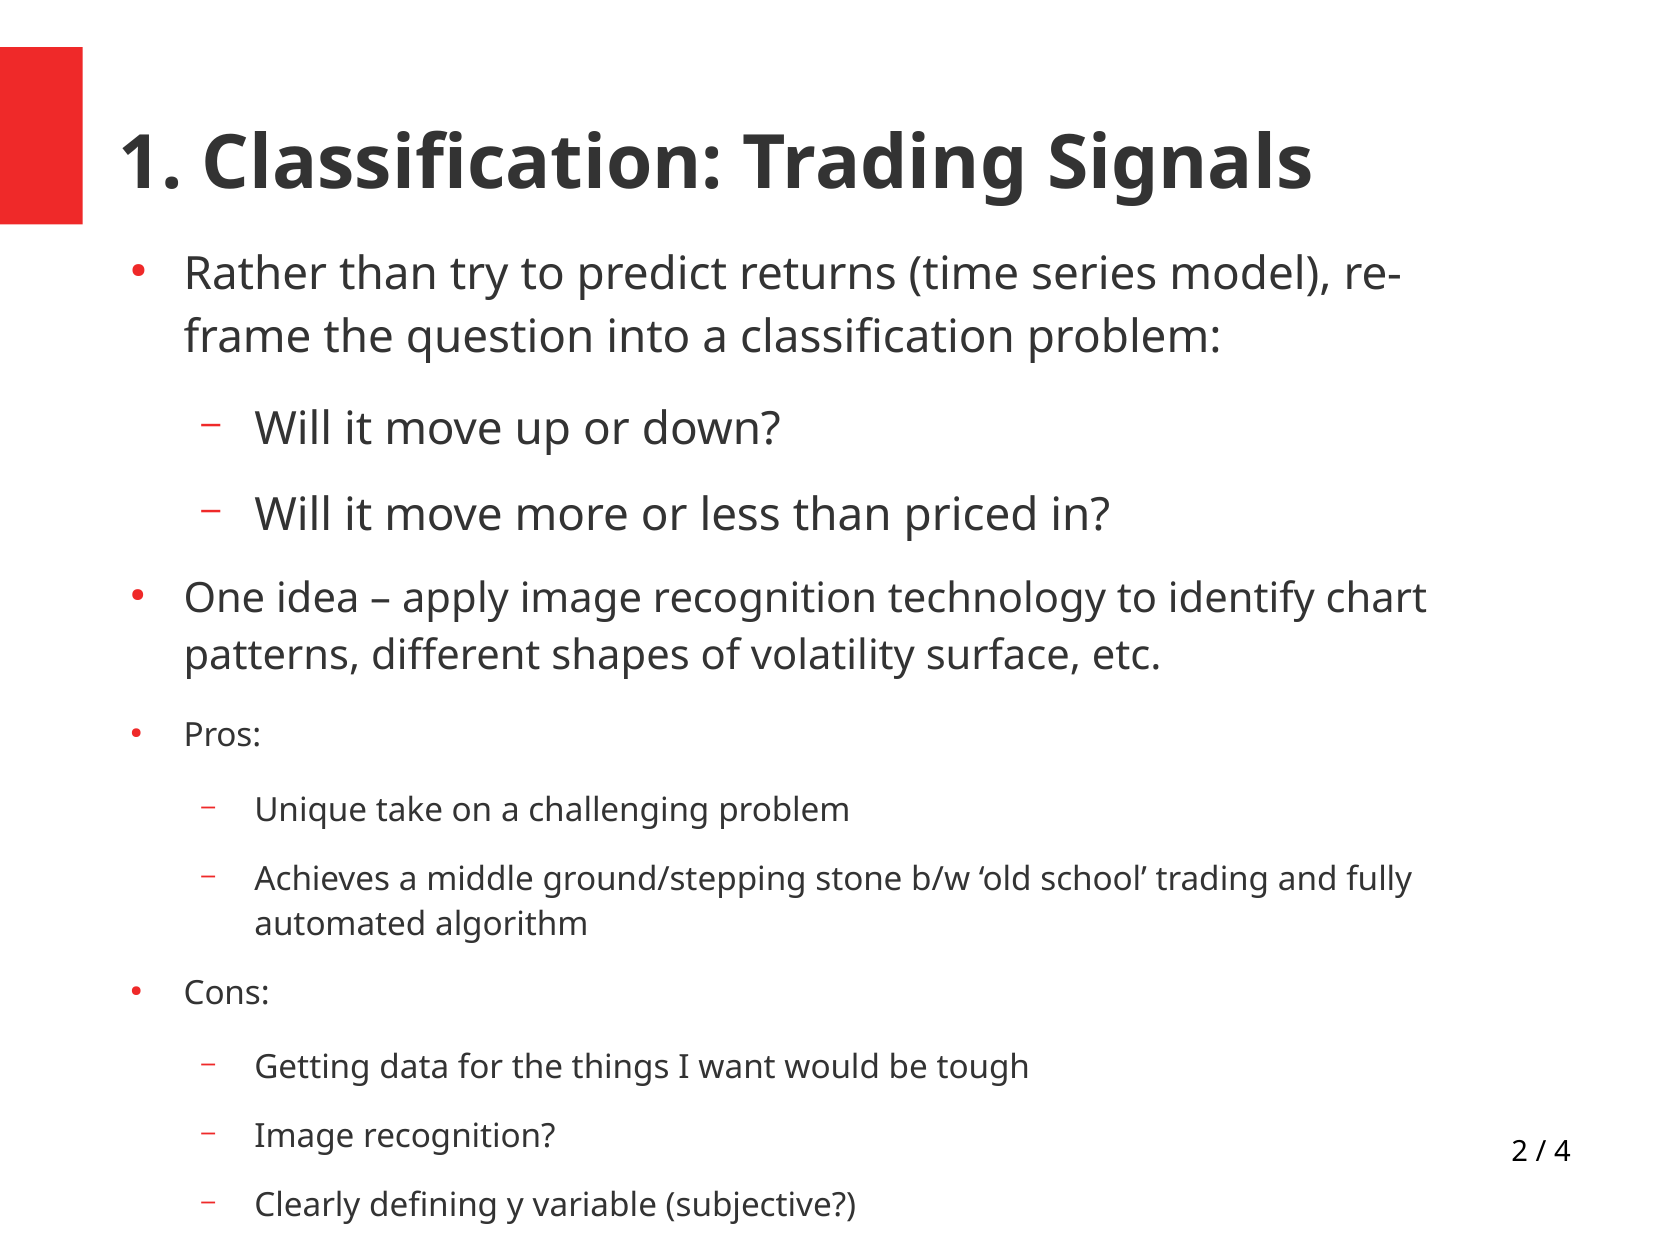

# 1. Classification: Trading Signals
Rather than try to predict returns (time series model), re-frame the question into a classification problem:
Will it move up or down?
Will it move more or less than priced in?
One idea – apply image recognition technology to identify chart patterns, different shapes of volatility surface, etc.
Pros:
Unique take on a challenging problem
Achieves a middle ground/stepping stone b/w ‘old school’ trading and fully automated algorithm
Cons:
Getting data for the things I want would be tough
Image recognition?
Clearly defining y variable (subjective?)
2